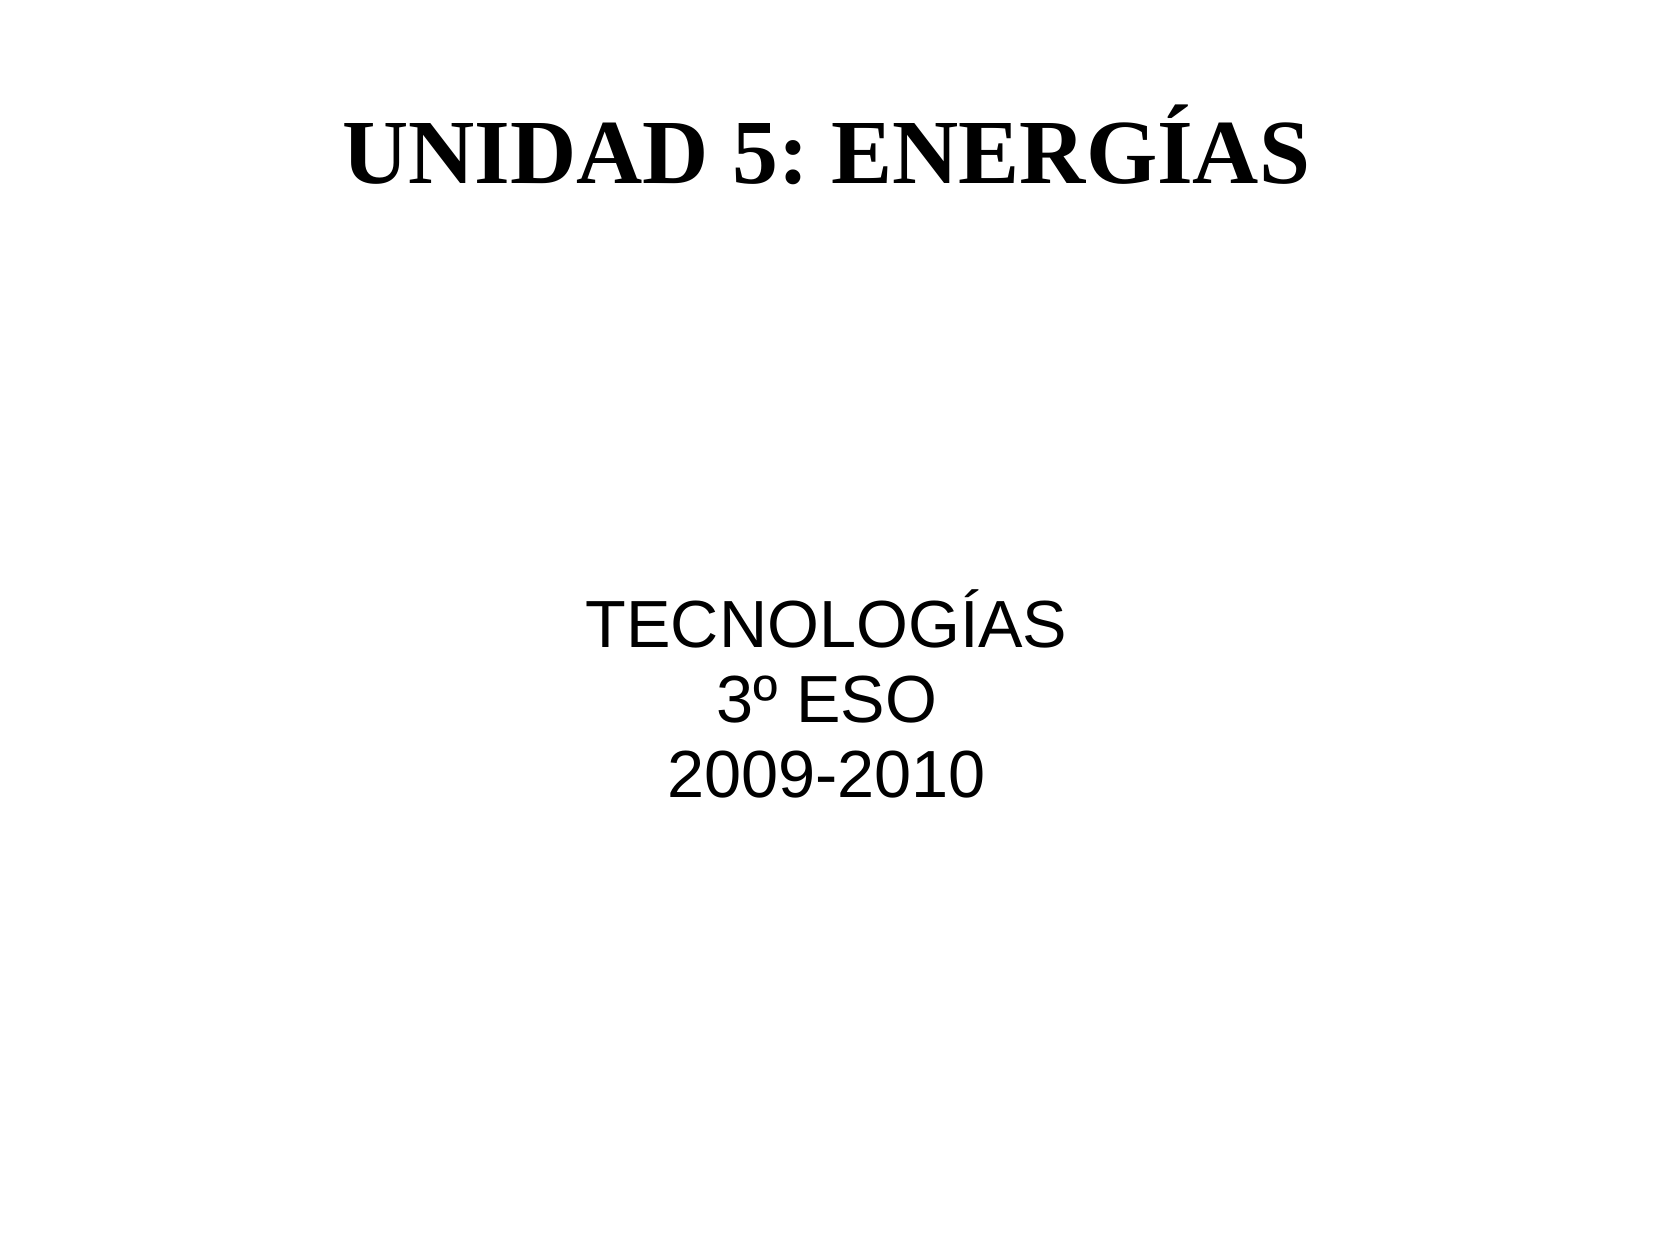

# UNIDAD 5: ENERGÍAS
TECNOLOGÍAS
3º ESO
2009-2010